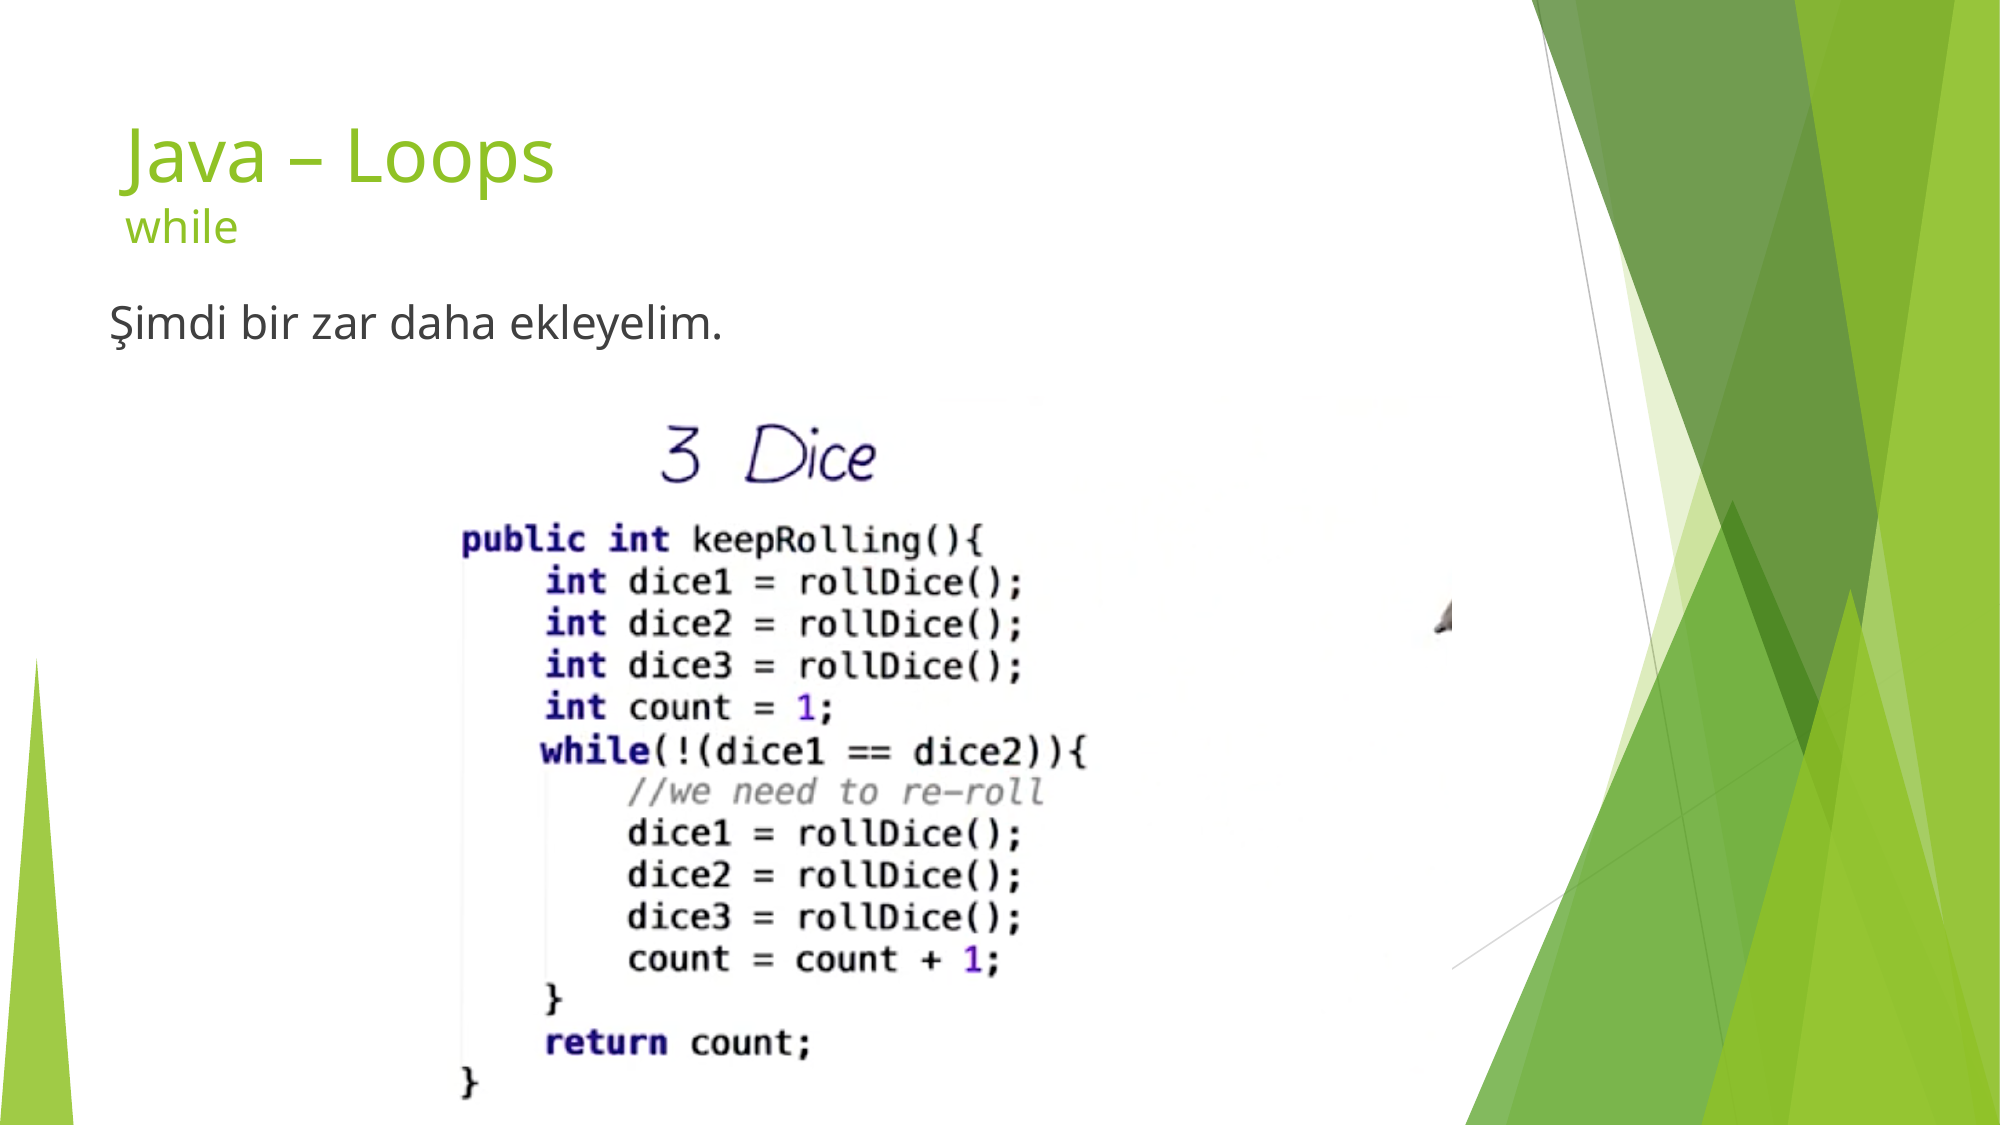

# Java – Loops while
Şimdi bir zar daha ekleyelim.